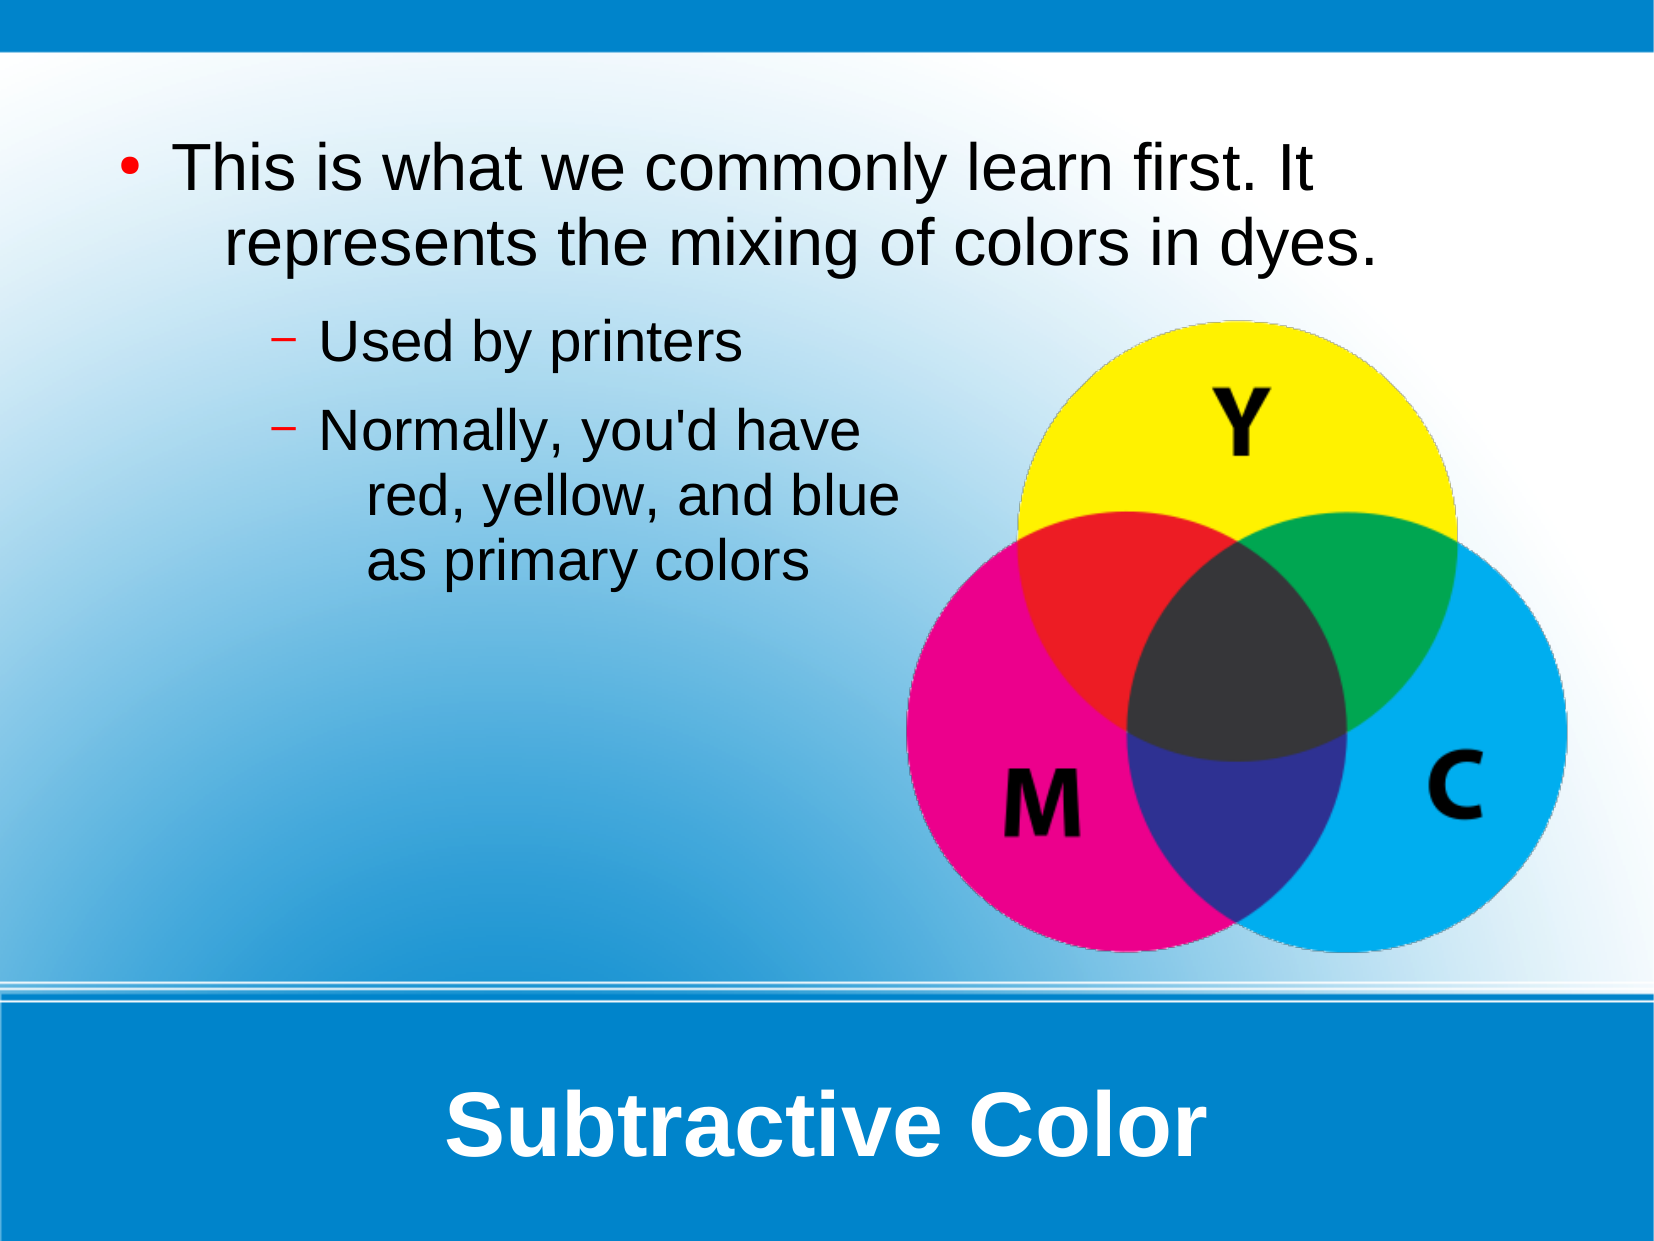

This is what we commonly learn first. It represents the mixing of colors in dyes.
Used by printers
Normally, you'd have
red, yellow, and blue
as primary colors
# Subtractive Color